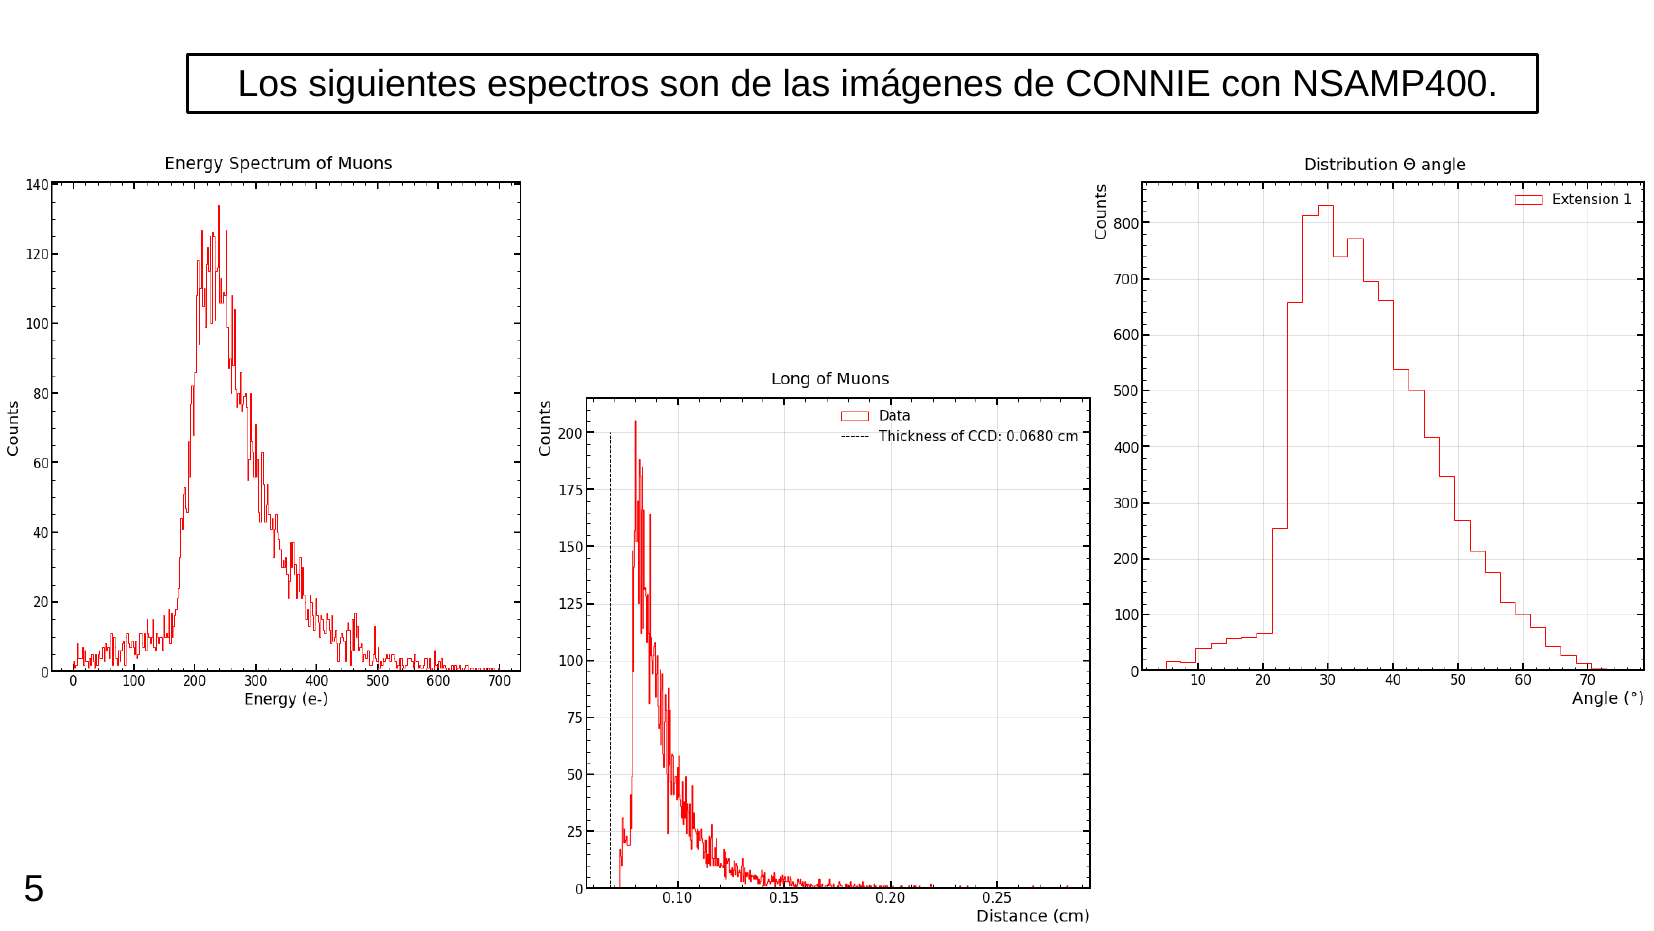

Los siguientes espectros son de las imágenes de CONNIE con NSAMP400.